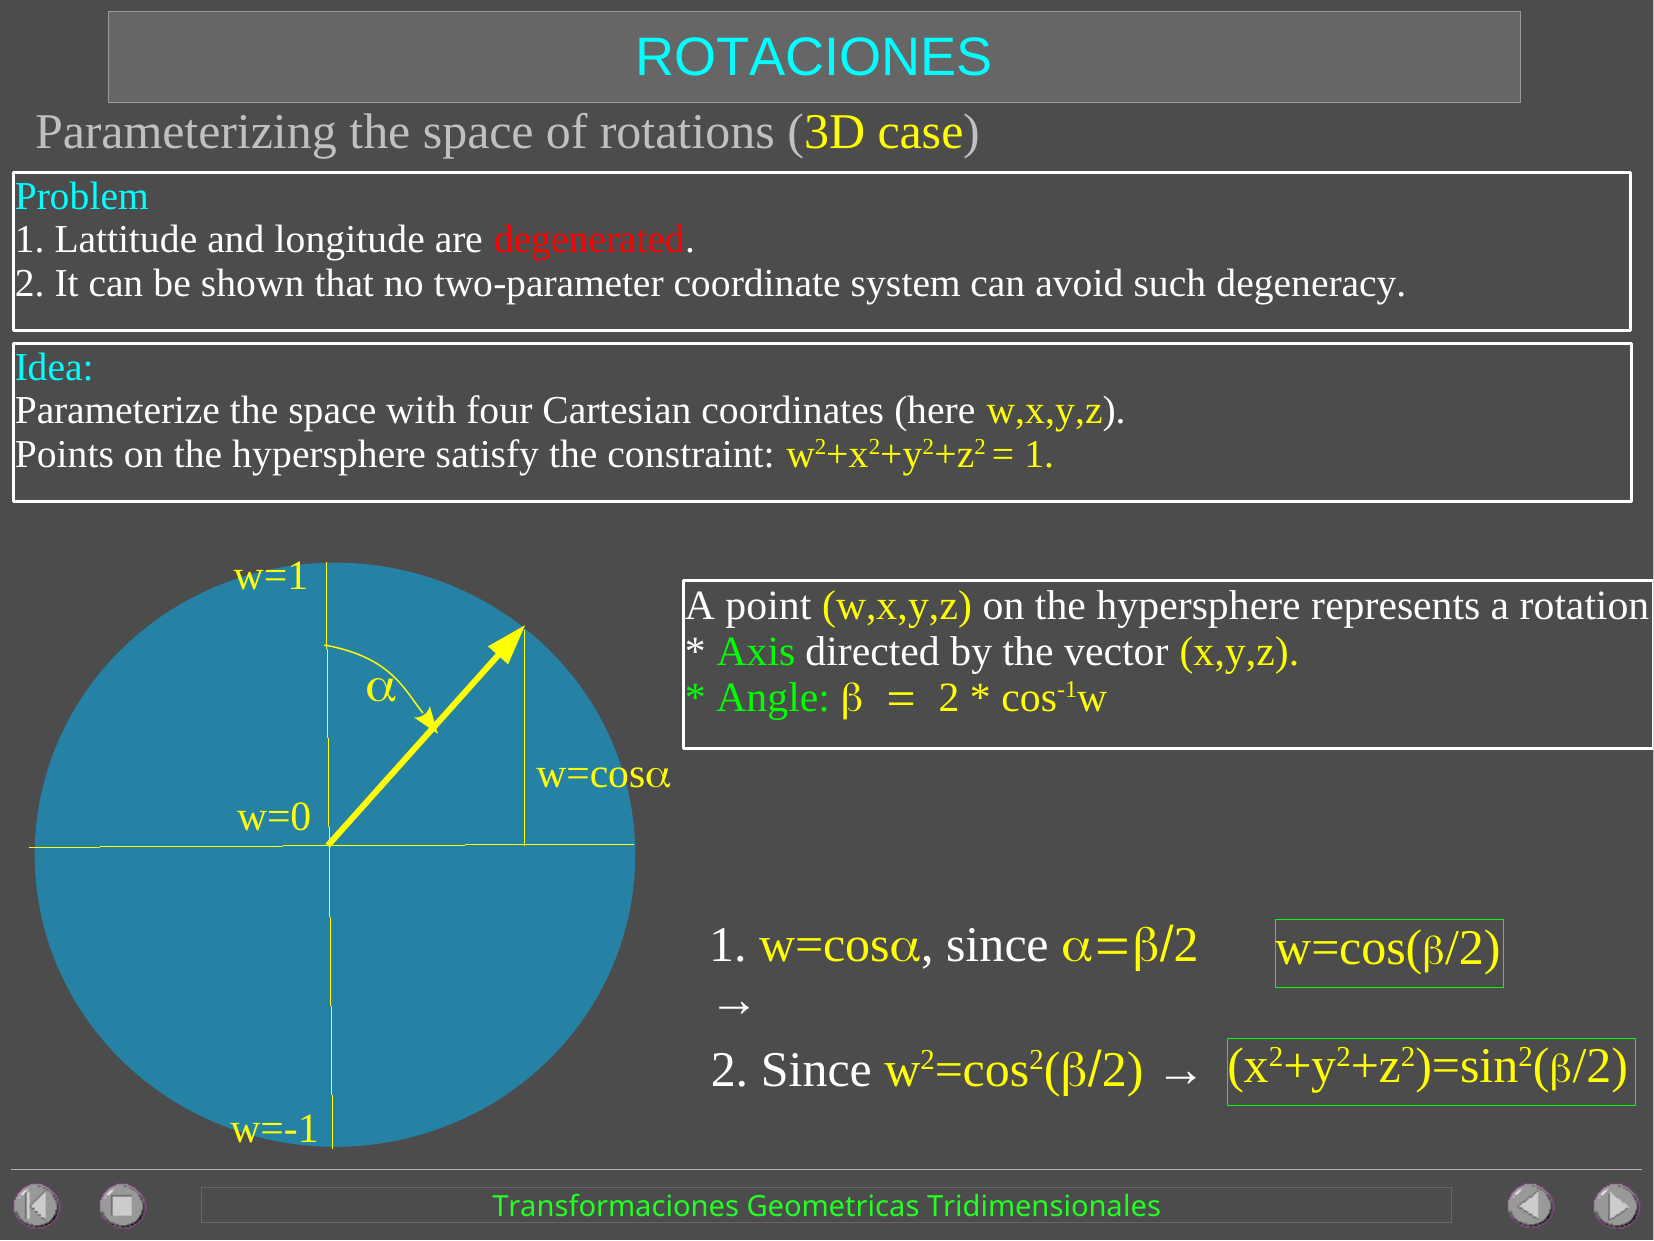

# ROTACIONES
Parameterizing the space of rotations (3D case)
Problem
1. Lattitude and longitude are degenerated.
2. It can be shown that no two-parameter coordinate system can avoid such degeneracy.
Idea:
Parameterize the space with four Cartesian coordinates (here w,x,y,z).
Points on the hypersphere satisfy the constraint: w2+x2+y2+z2 = 1.
w=1
a
w=0
w=-1
A point (w,x,y,z) on the hypersphere represents a rotation
* Axis directed by the vector (x,y,z).
* Angle: b = 2 * cos-1w
w=cosa
1. w=cosa, since a=b/2 →
w=cos(b/2)
(x2+y2+z2)=sin2(b/2)
2. Since w2=cos2(b/2) →